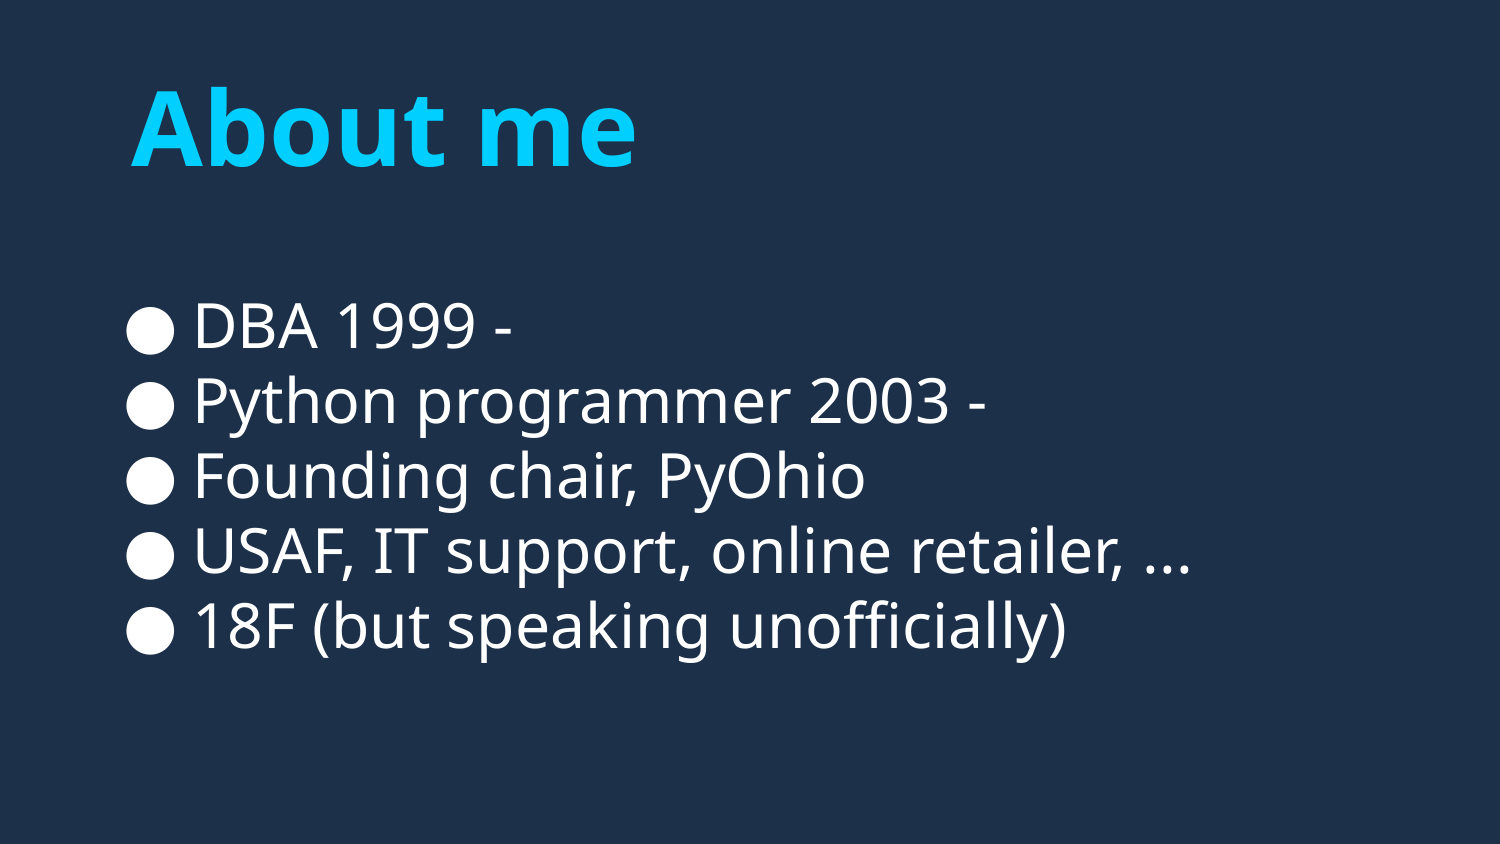

# About me
DBA 1999 -
Python programmer 2003 -
Founding chair, PyOhio
USAF, IT support, online retailer, ...
18F (but speaking unofficially)